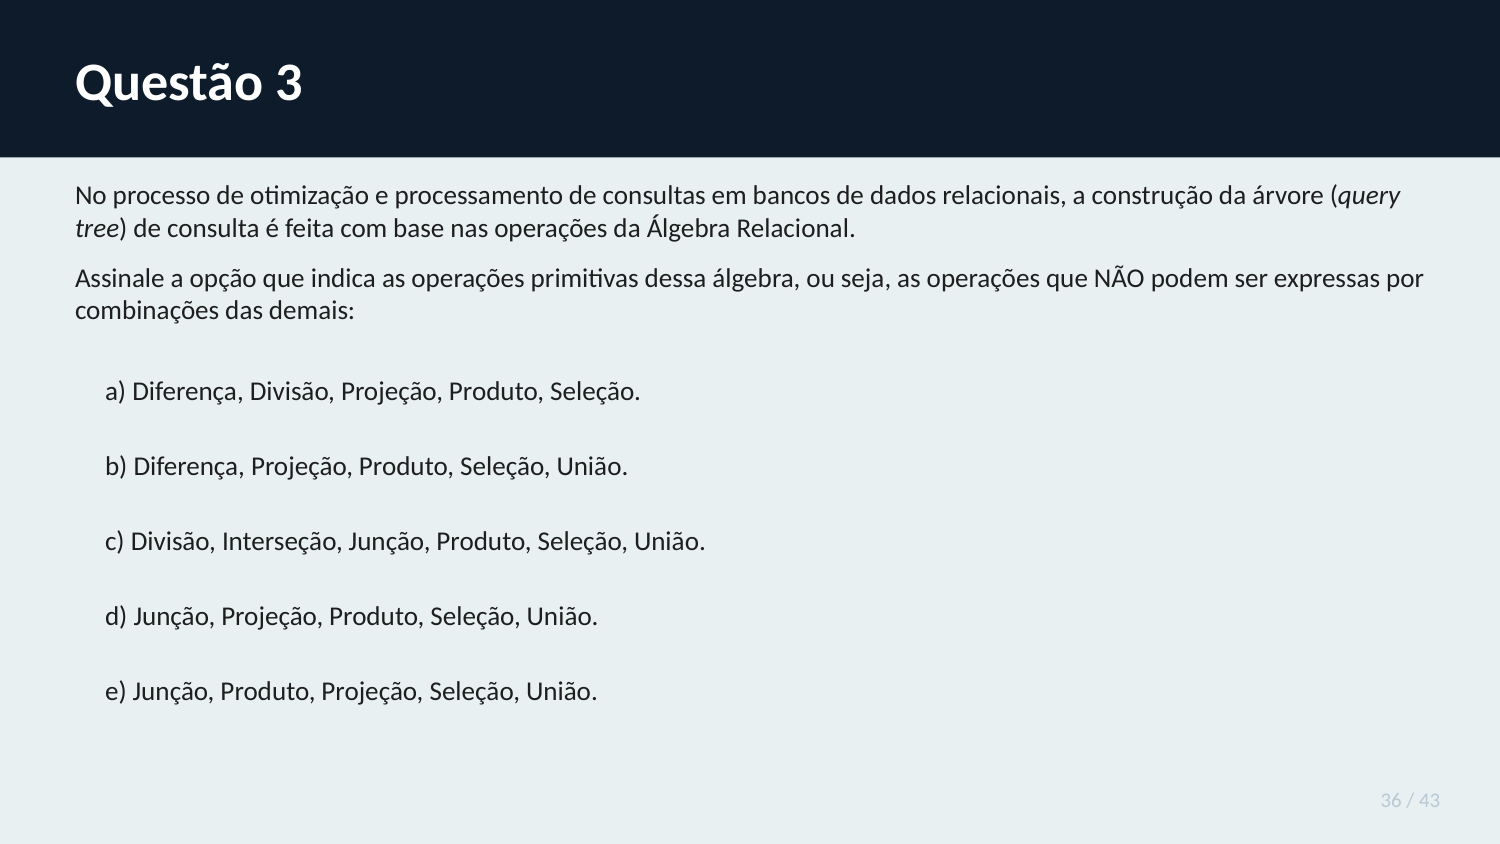

Questão 3
No processo de otimização e processamento de consultas em bancos de dados relacionais, a construção da árvore (query tree) de consulta é feita com base nas operações da Álgebra Relacional.
Assinale a opção que indica as operações primitivas dessa álgebra, ou seja, as operações que NÃO podem ser expressas por combinações das demais:
a) Diferença, Divisão, Projeção, Produto, Seleção.
b) Diferença, Projeção, Produto, Seleção, União.
c) Divisão, Interseção, Junção, Produto, Seleção, União.
d) Junção, Projeção, Produto, Seleção, União.
e) Junção, Produto, Projeção, Seleção, União.
36 / 43